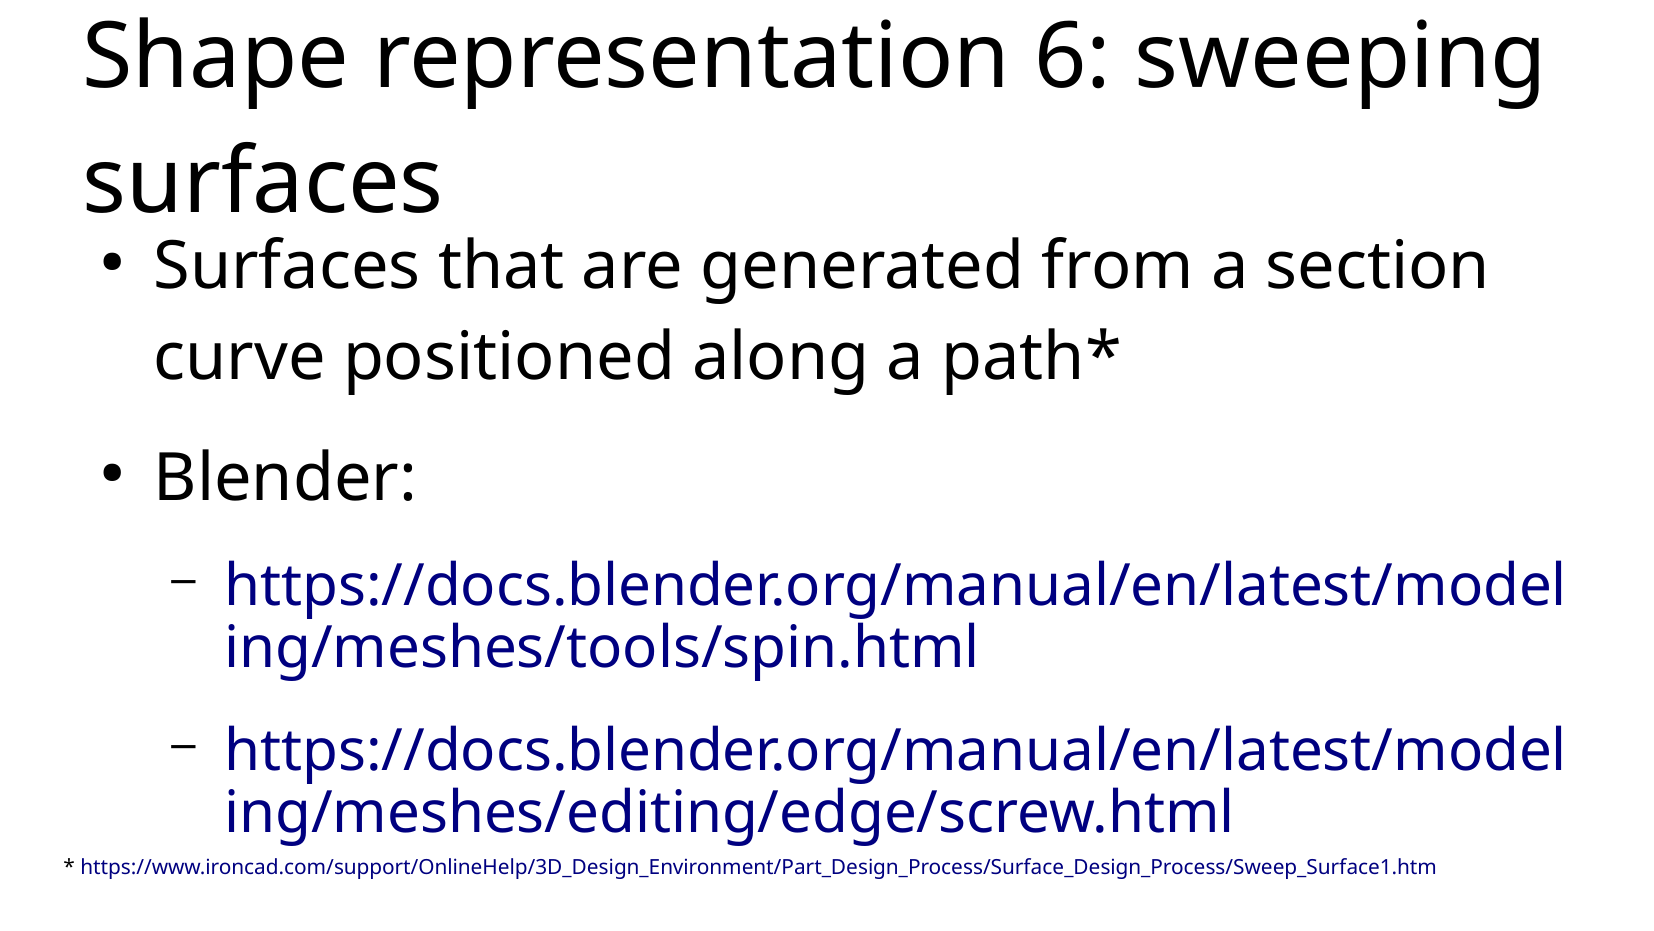

# Shape representation 6: sweeping surfaces
Surfaces that are generated from a section curve positioned along a path*
Blender:
https://docs.blender.org/manual/en/latest/modeling/meshes/tools/spin.html
https://docs.blender.org/manual/en/latest/modeling/meshes/editing/edge/screw.html
* https://www.ironcad.com/support/OnlineHelp/3D_Design_Environment/Part_Design_Process/Surface_Design_Process/Sweep_Surface1.htm